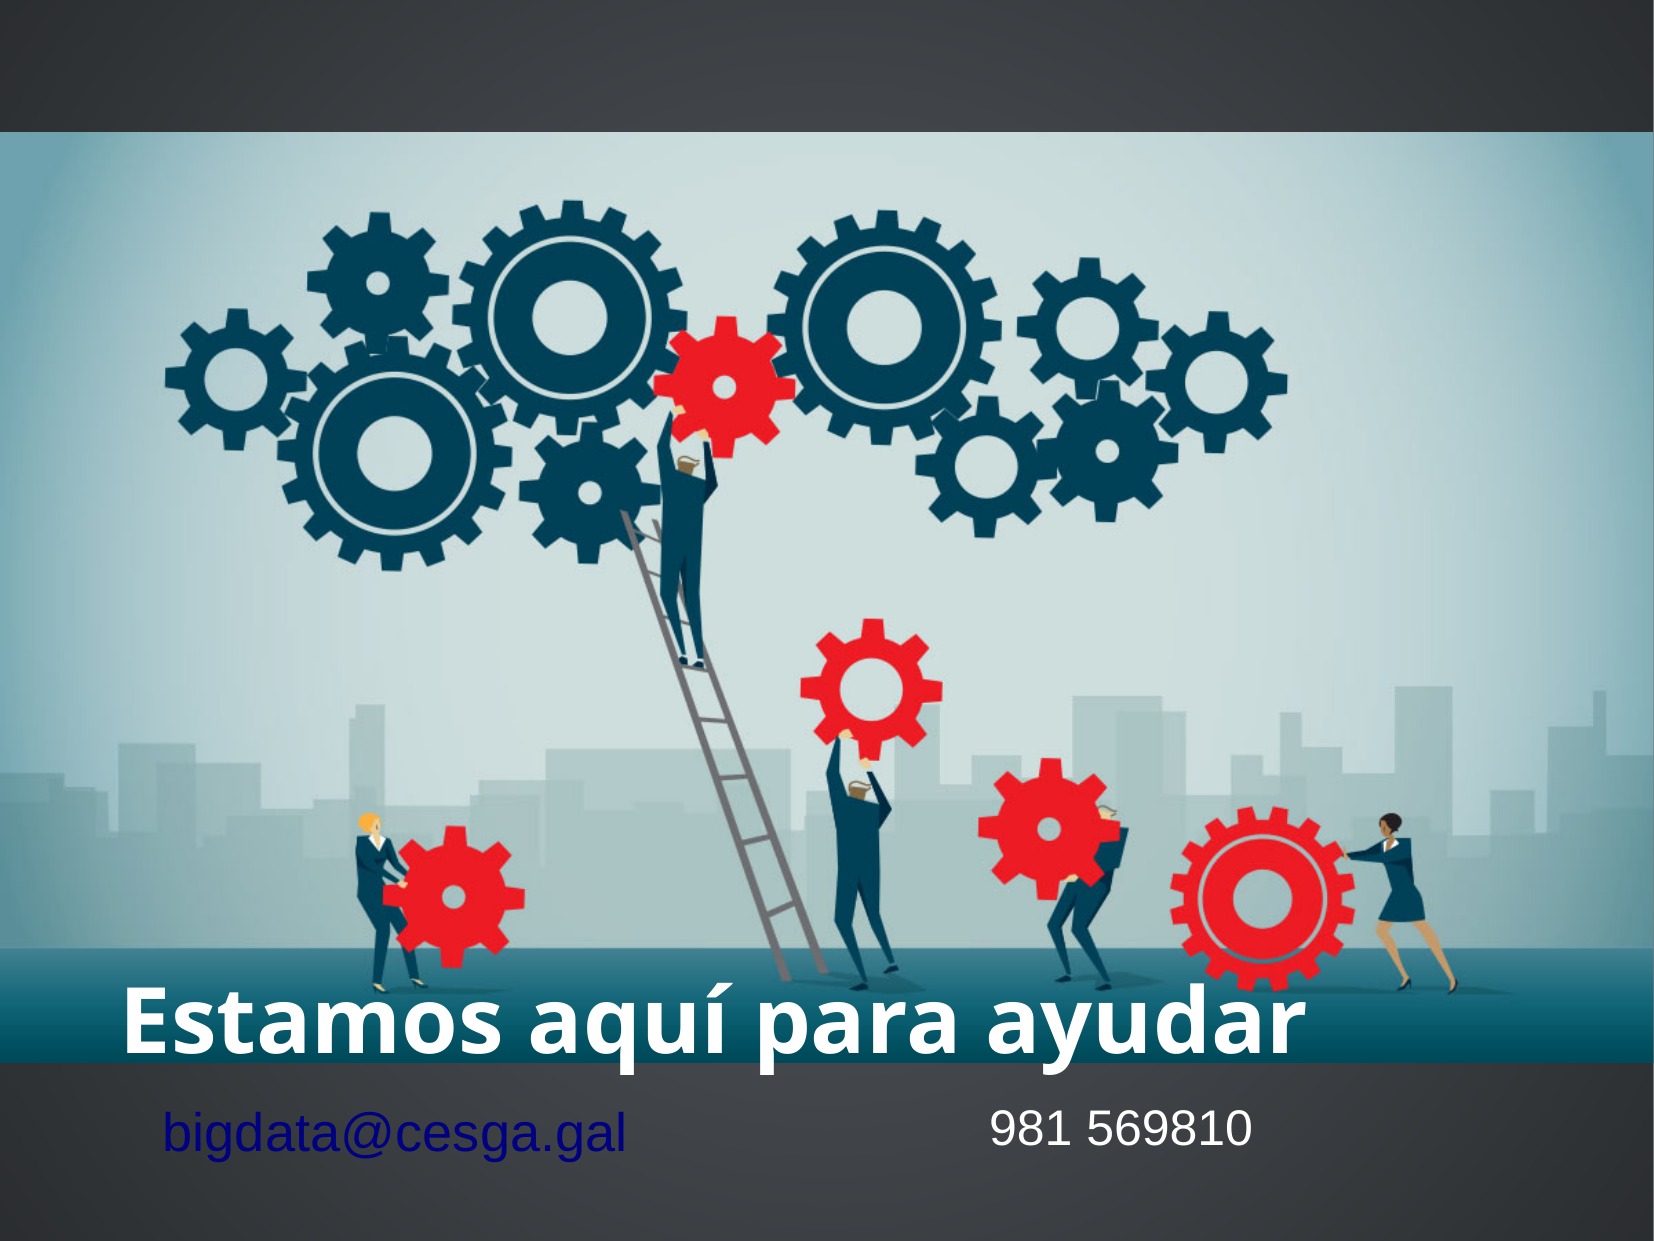

# Estamos aquí para ayudar
981 569810
bigdata@cesga.gal